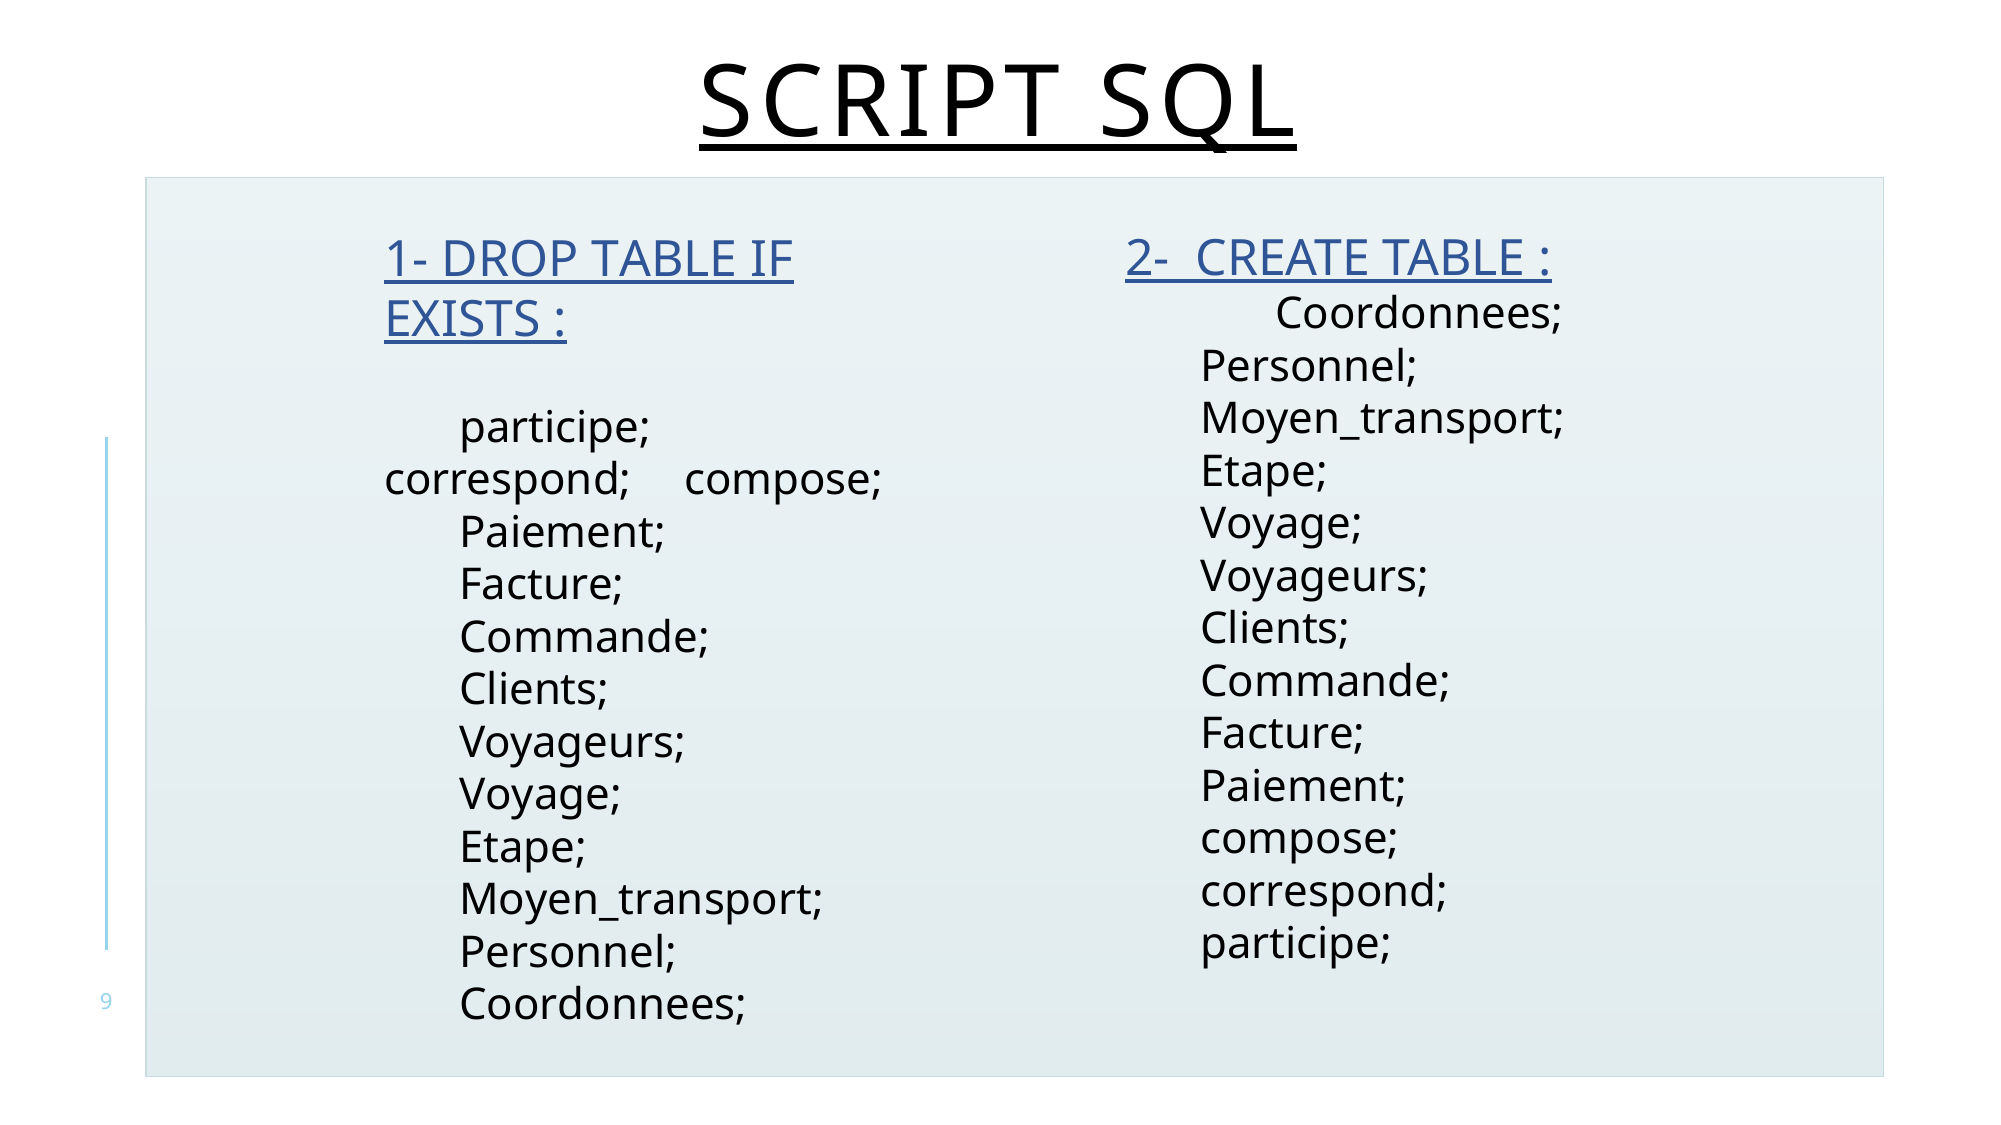

# Script sql
2- CREATE TABLE :
		Coordonnees;
	Personnel;
	Moyen_transport;
	Etape;
	Voyage;
	Voyageurs;
	Clients;
	Commande;
	Facture;
	Paiement;
	compose;
	correspond;
	participe;
1- DROP TABLE IF EXISTS :
 	participe;	correspond;	compose;
	Paiement;
	Facture;
	Commande;
	Clients;
	Voyageurs;
	Voyage;
	Etape;
	Moyen_transport;
	Personnel;
	Coordonnees;